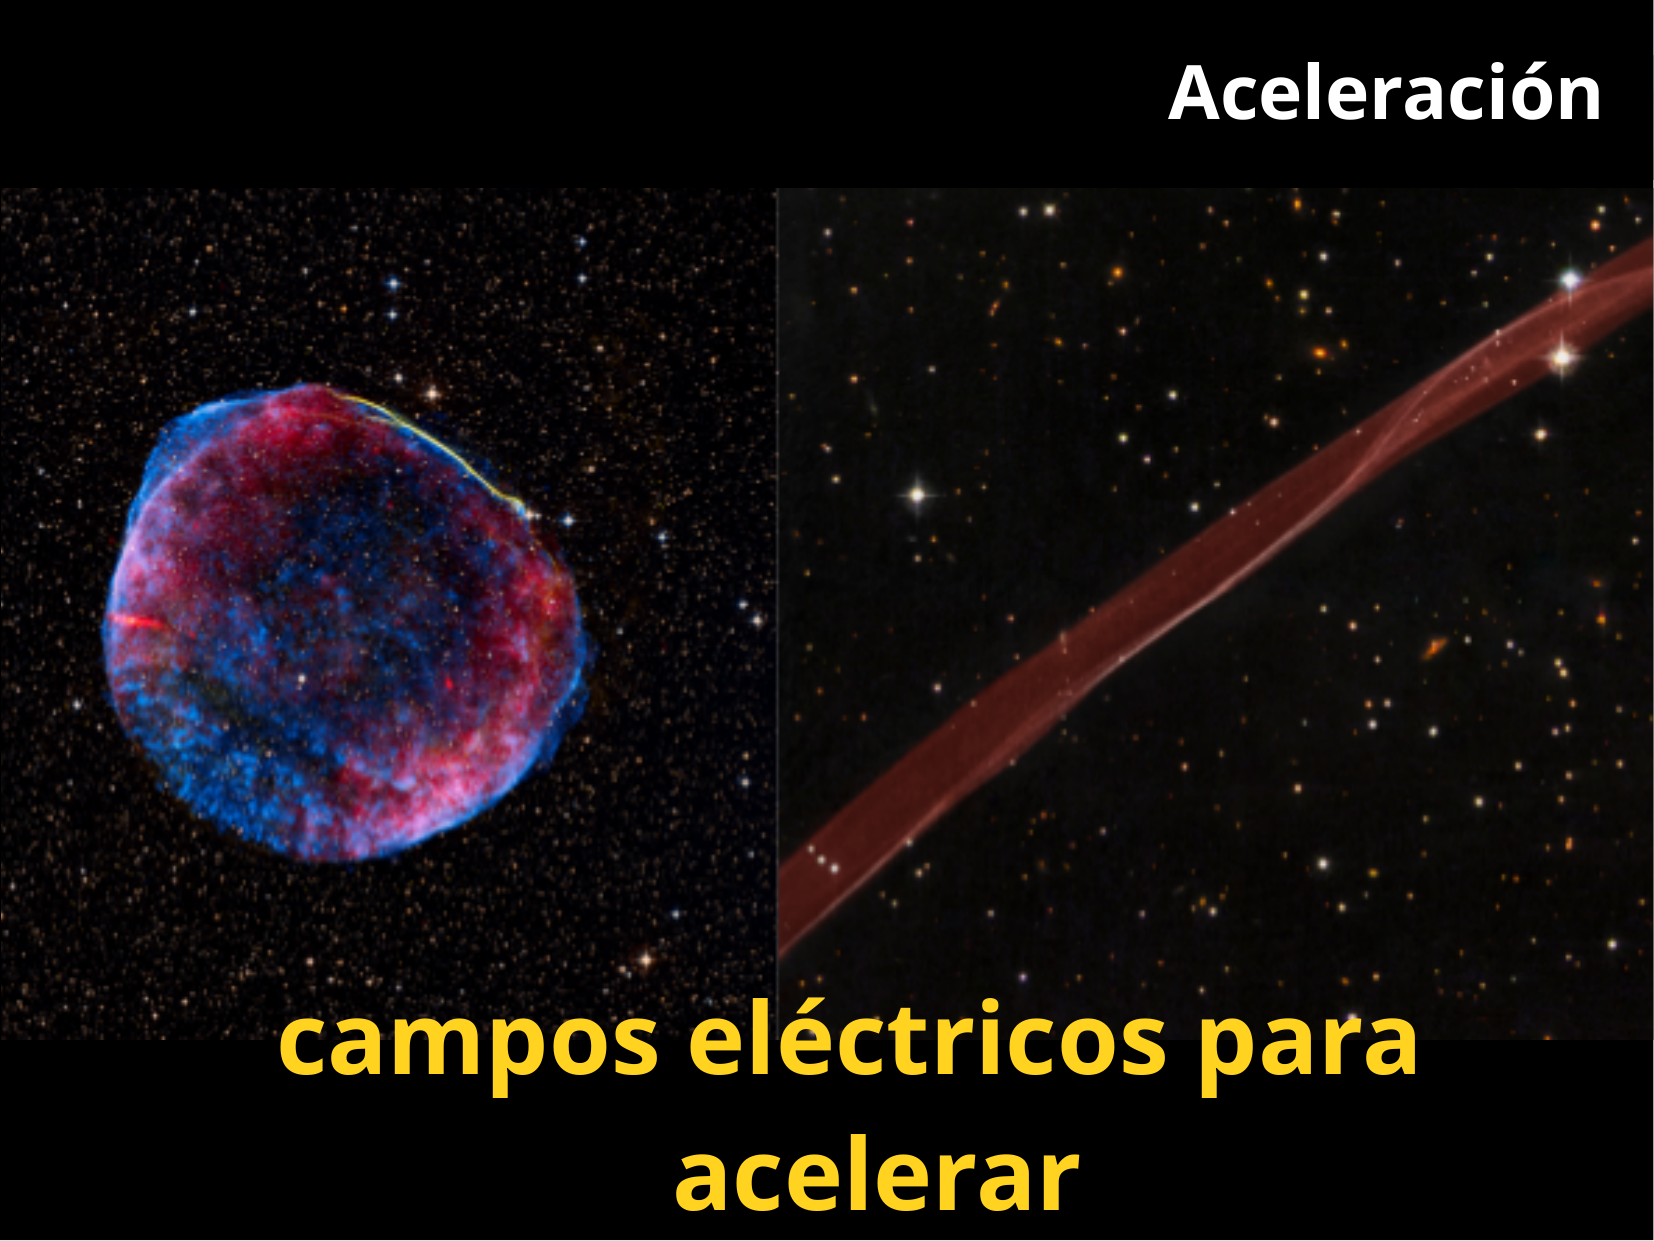

# Aceleración
campos eléctricos para acelerar
campos magnéticos para confinar
Feb 2017
Asorey - Chile - U01
43